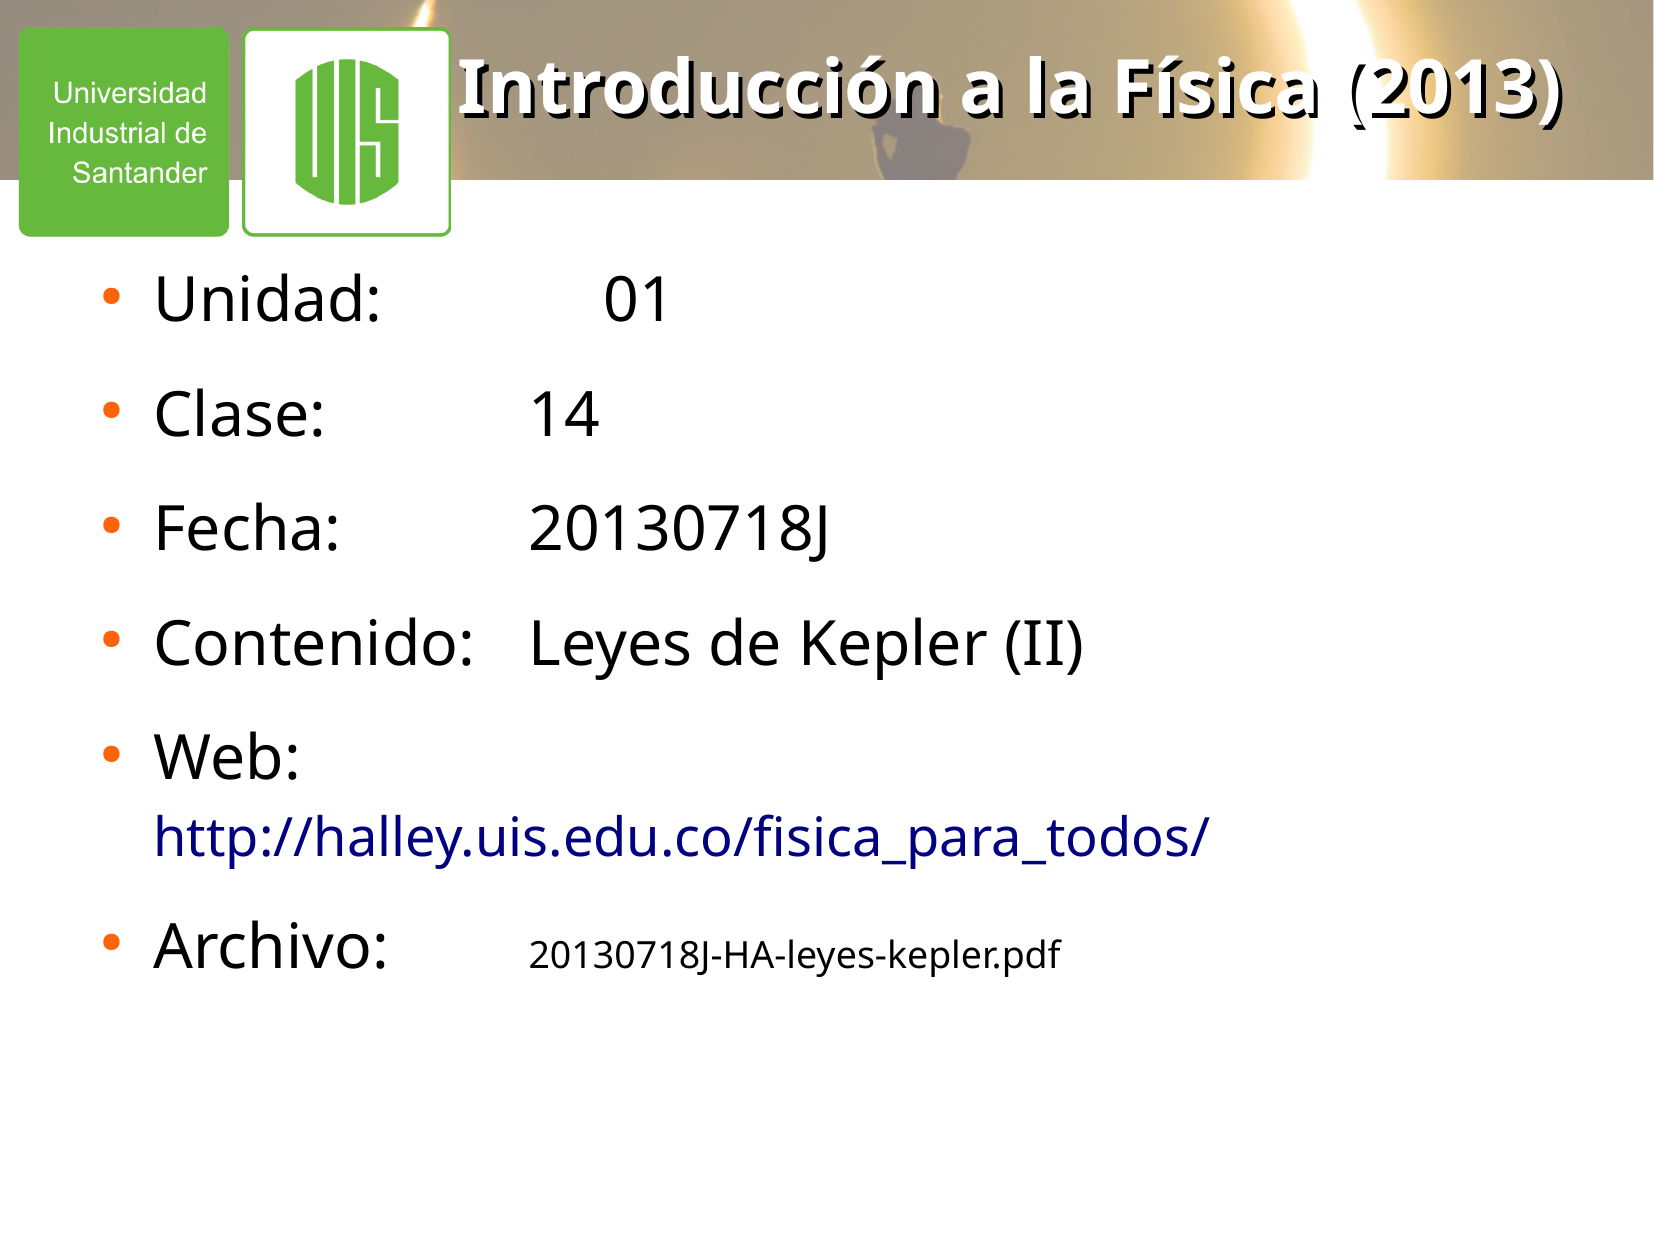

# Introducción a la Física (2013)
Unidad:			01
Clase:			14
Fecha:			20130718J
Contenido:	Leyes de Kepler (II)
Web:				http://halley.uis.edu.co/fisica_para_todos/
Archivo:		20130718J-HA-leyes-kepler.pdf